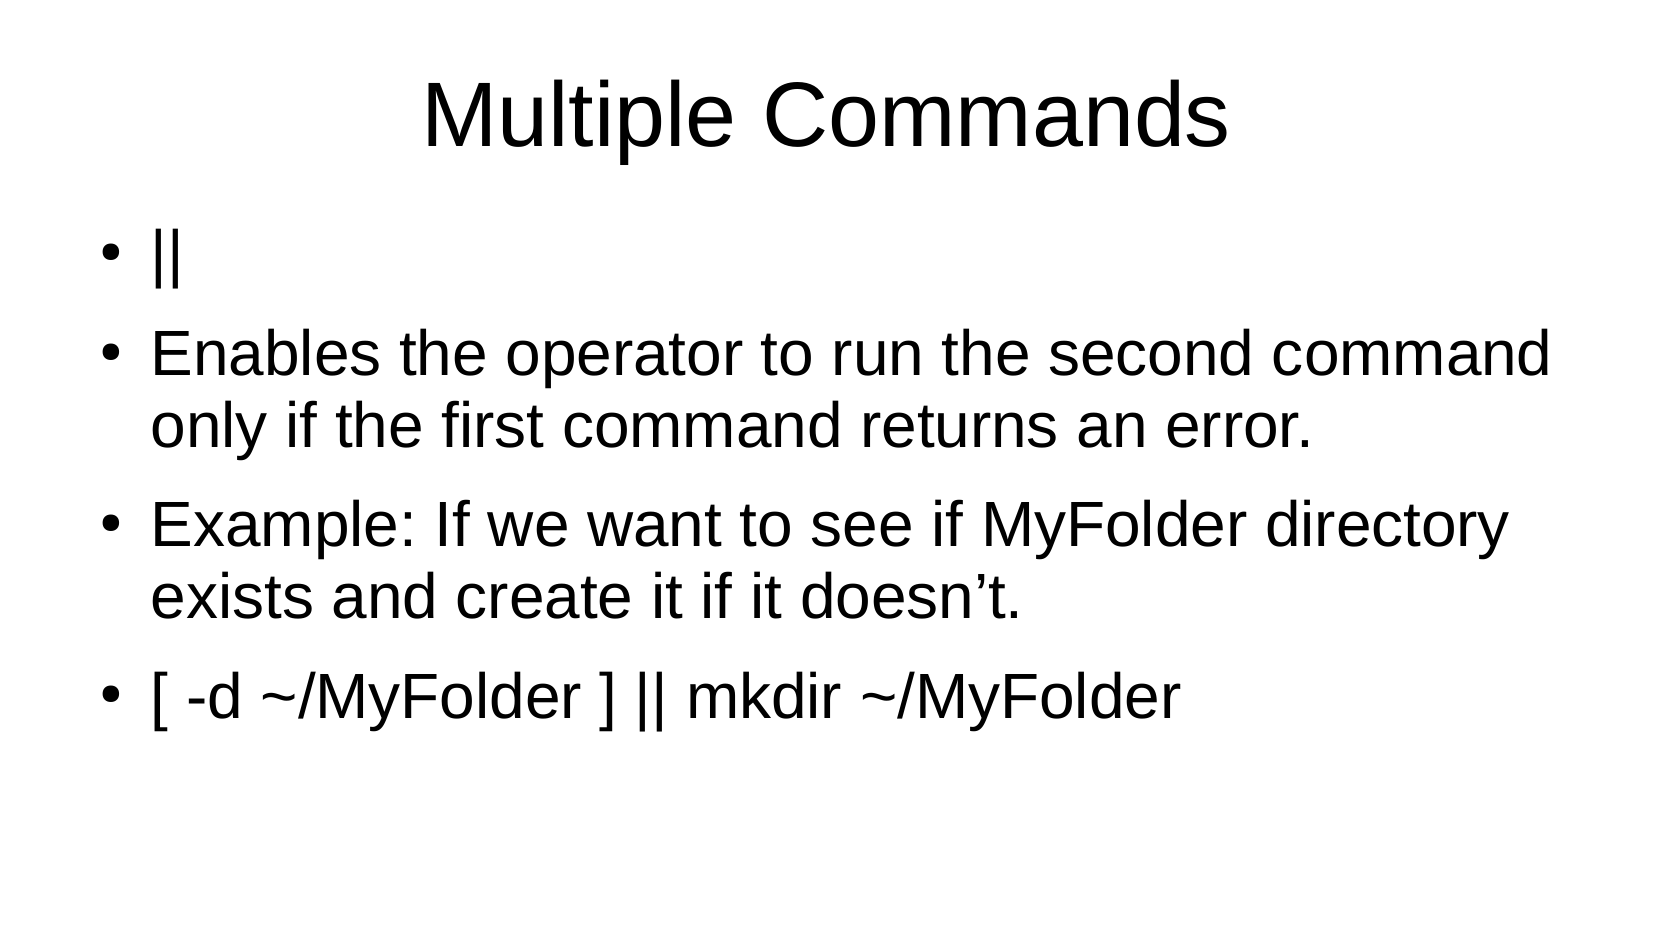

# Multiple Commands
||
Enables the operator to run the second command only if the first command returns an error.
Example: If we want to see if MyFolder directory exists and create it if it doesn’t.
[ -d ~/MyFolder ] || mkdir ~/MyFolder